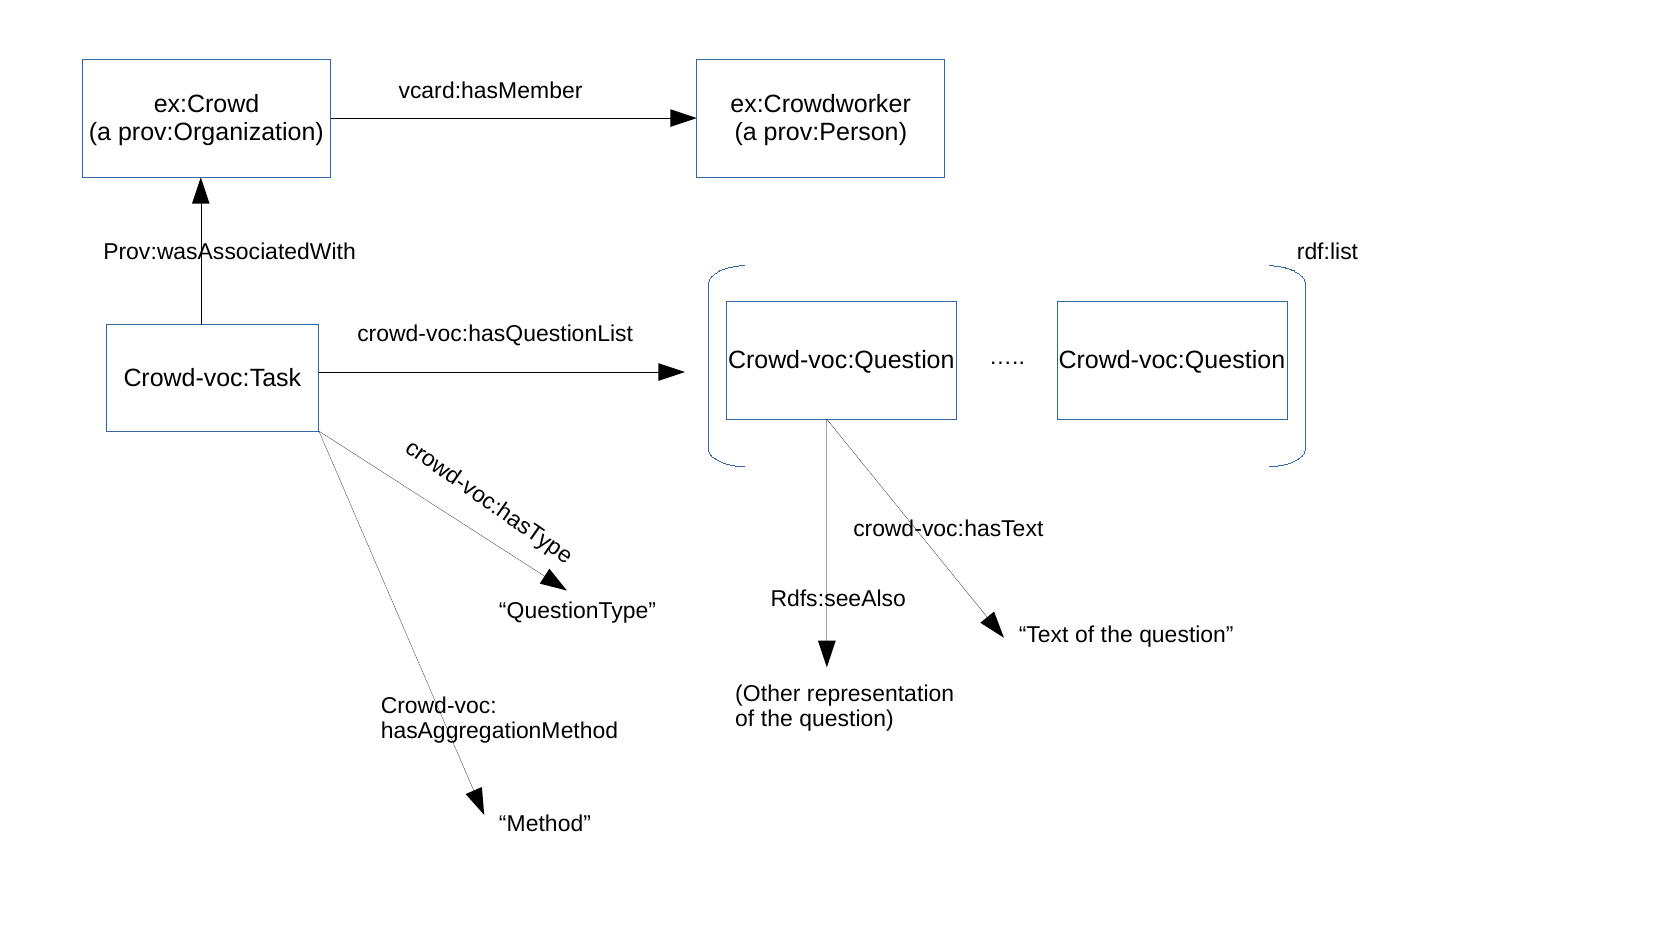

ex:Crowd
(a prov:Organization)
ex:Crowdworker
(a prov:Person)
vcard:hasMember
Prov:wasAssociatedWith
 rdf:list
Crowd-voc:Question
Crowd-voc:Question
crowd-voc:hasQuestionList
Crowd-voc:Task
…..
crowd-voc:hasText
crowd-voc:hasType
Rdfs:seeAlso
“QuestionType”
“Text of the question”
(Other representation of the question)
Crowd-voc: hasAggregationMethod
“Method”